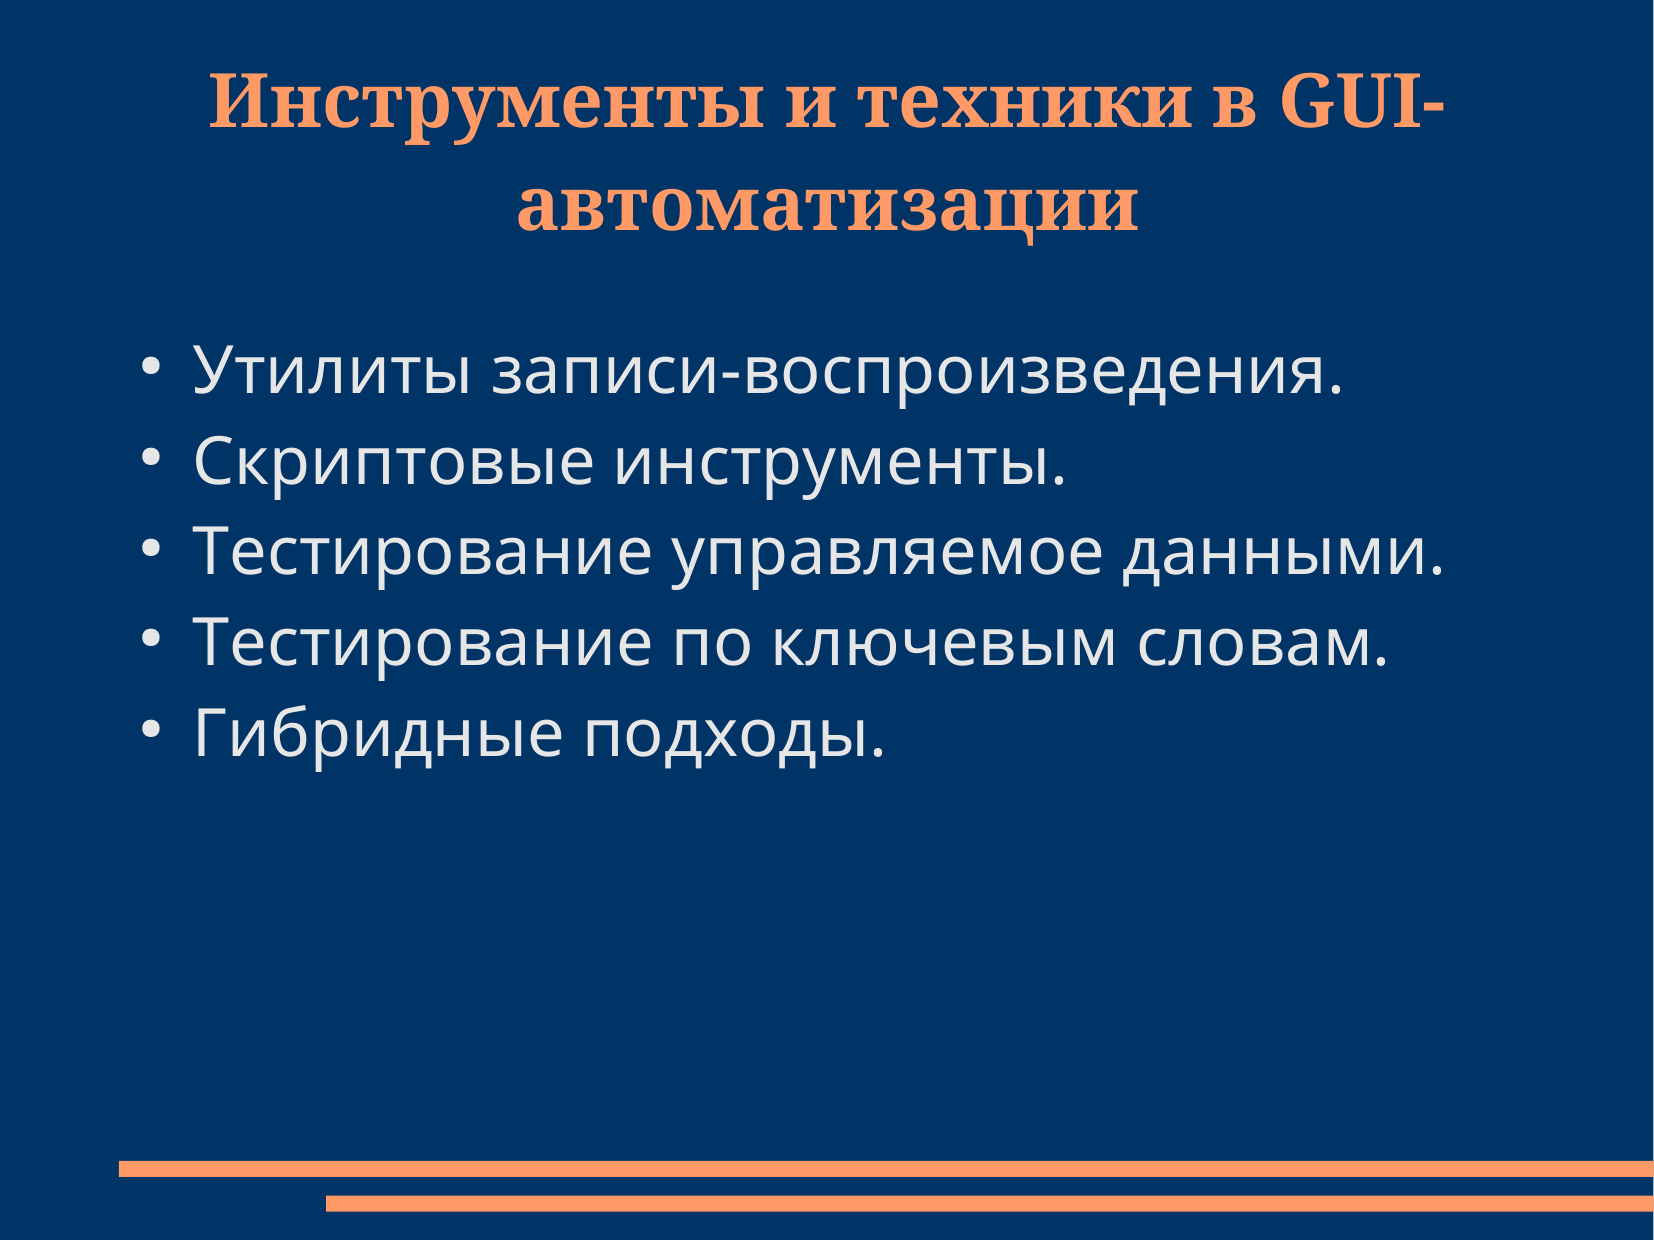

# Инструменты и техники в GUI-автоматизации
Утилиты записи-воспроизведения.
Скриптовые инструменты.
Тестирование управляемое данными.
Тестирование по ключевым словам.
Гибридные подходы.